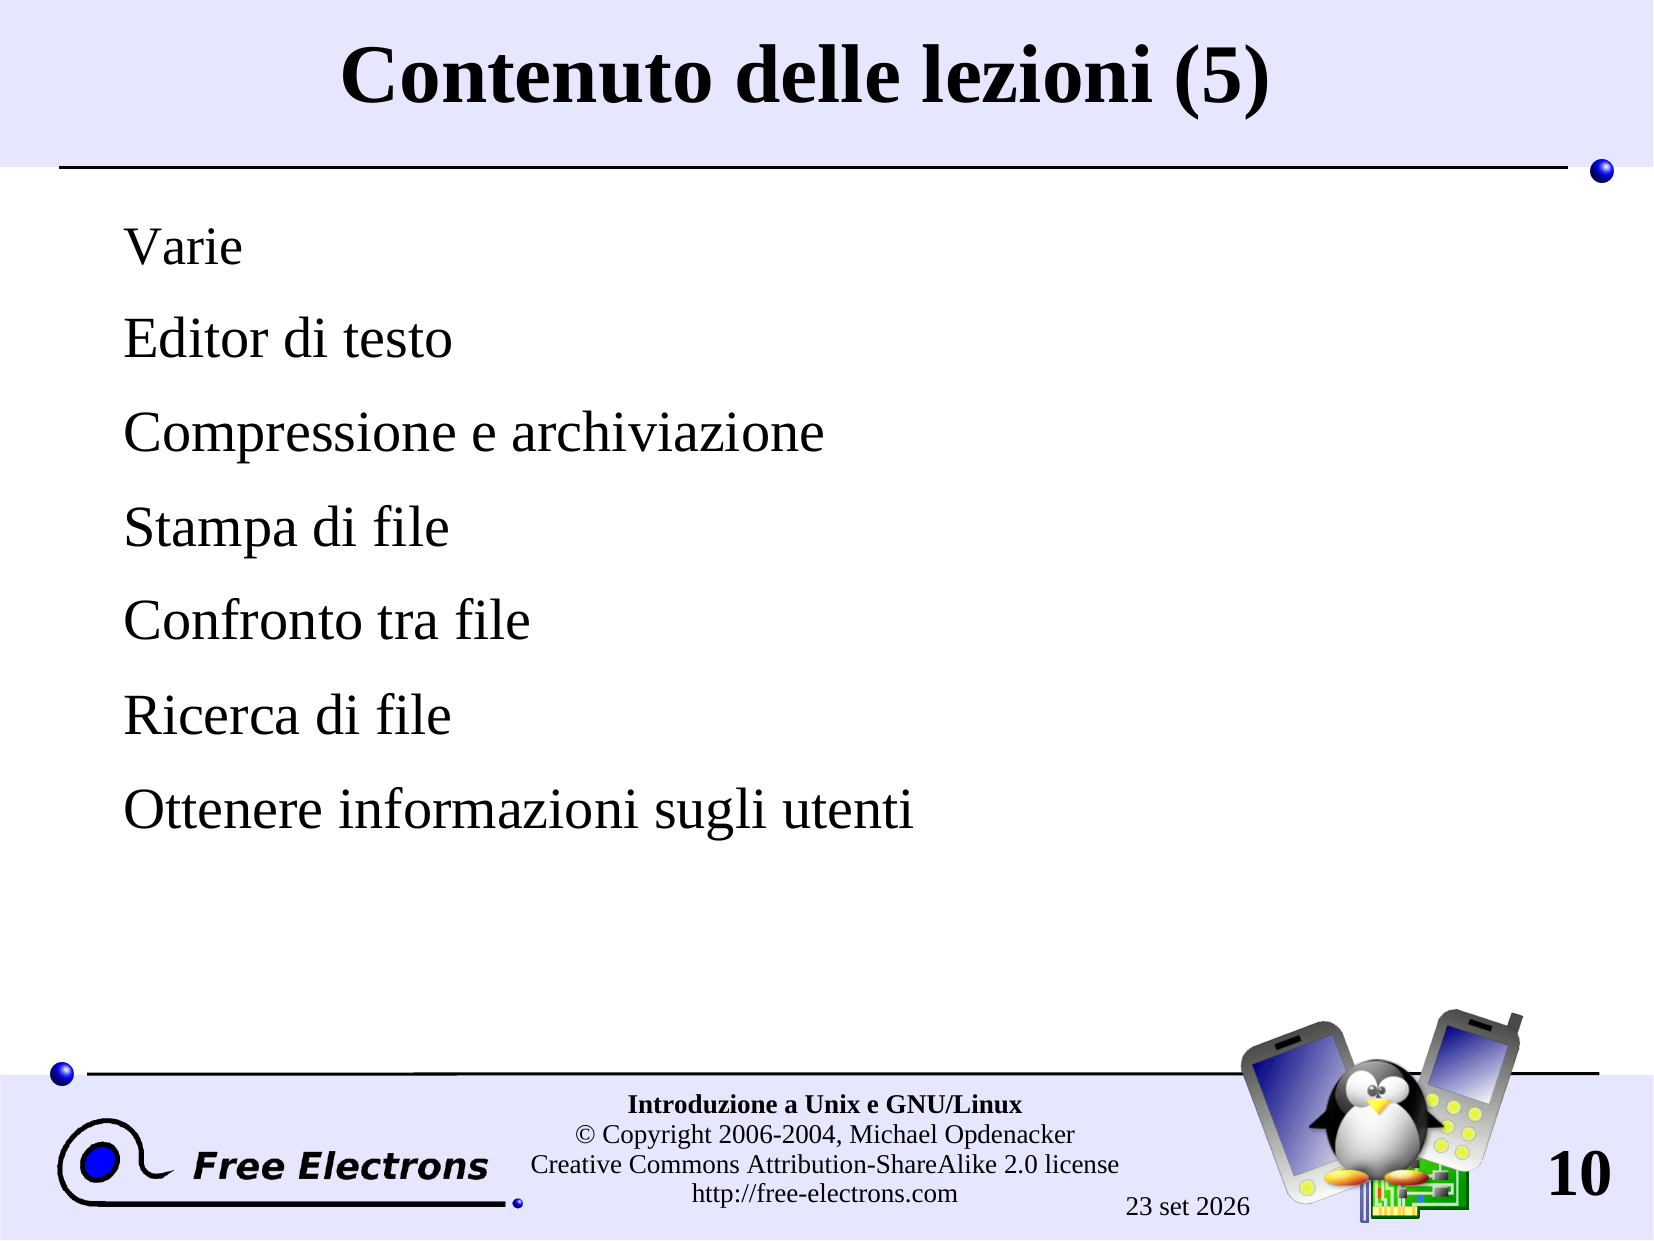

# Contenuto delle lezioni (5)
Varie
Editor di testo
Compressione e archiviazione
Stampa di file
Confronto tra file
Ricerca di file
Ottenere informazioni sugli utenti